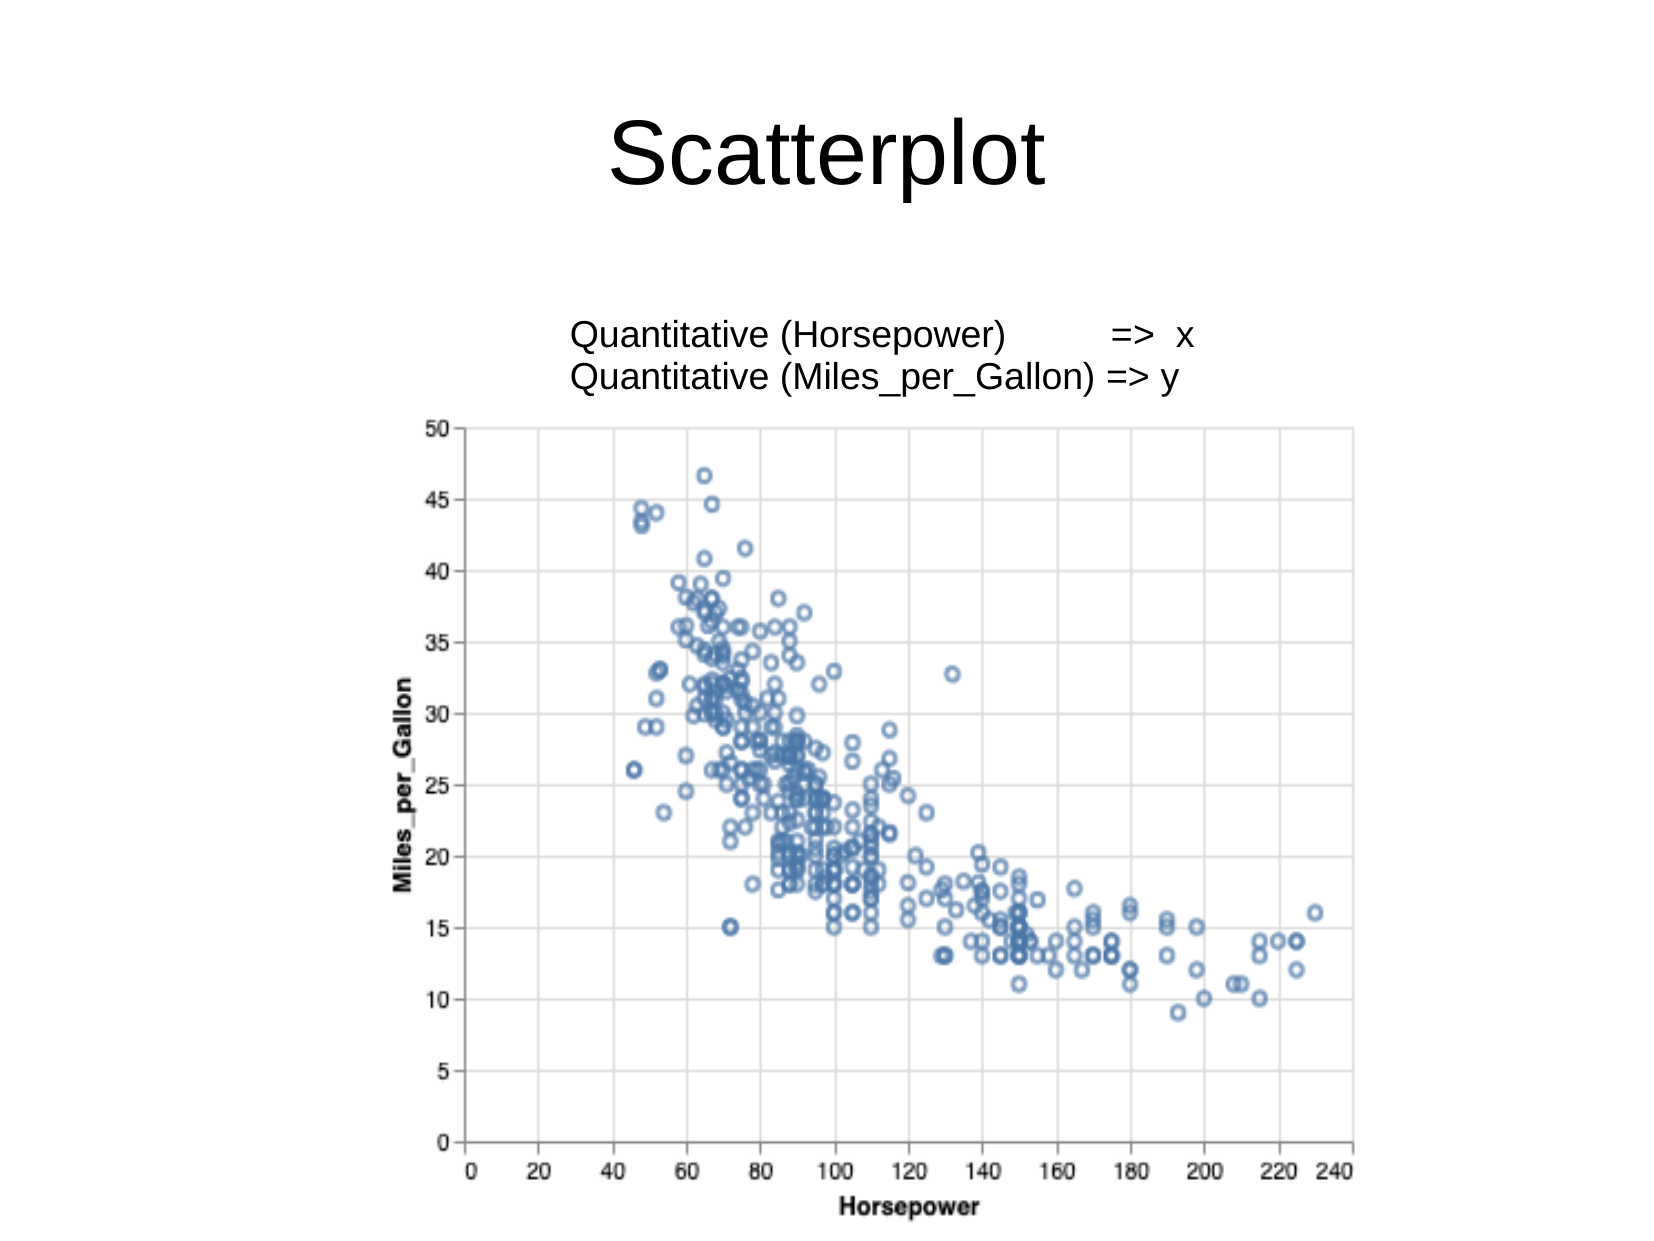

# Scatterplot
Quantitative (Horsepower) => x
Quantitative (Miles_per_Gallon) => y